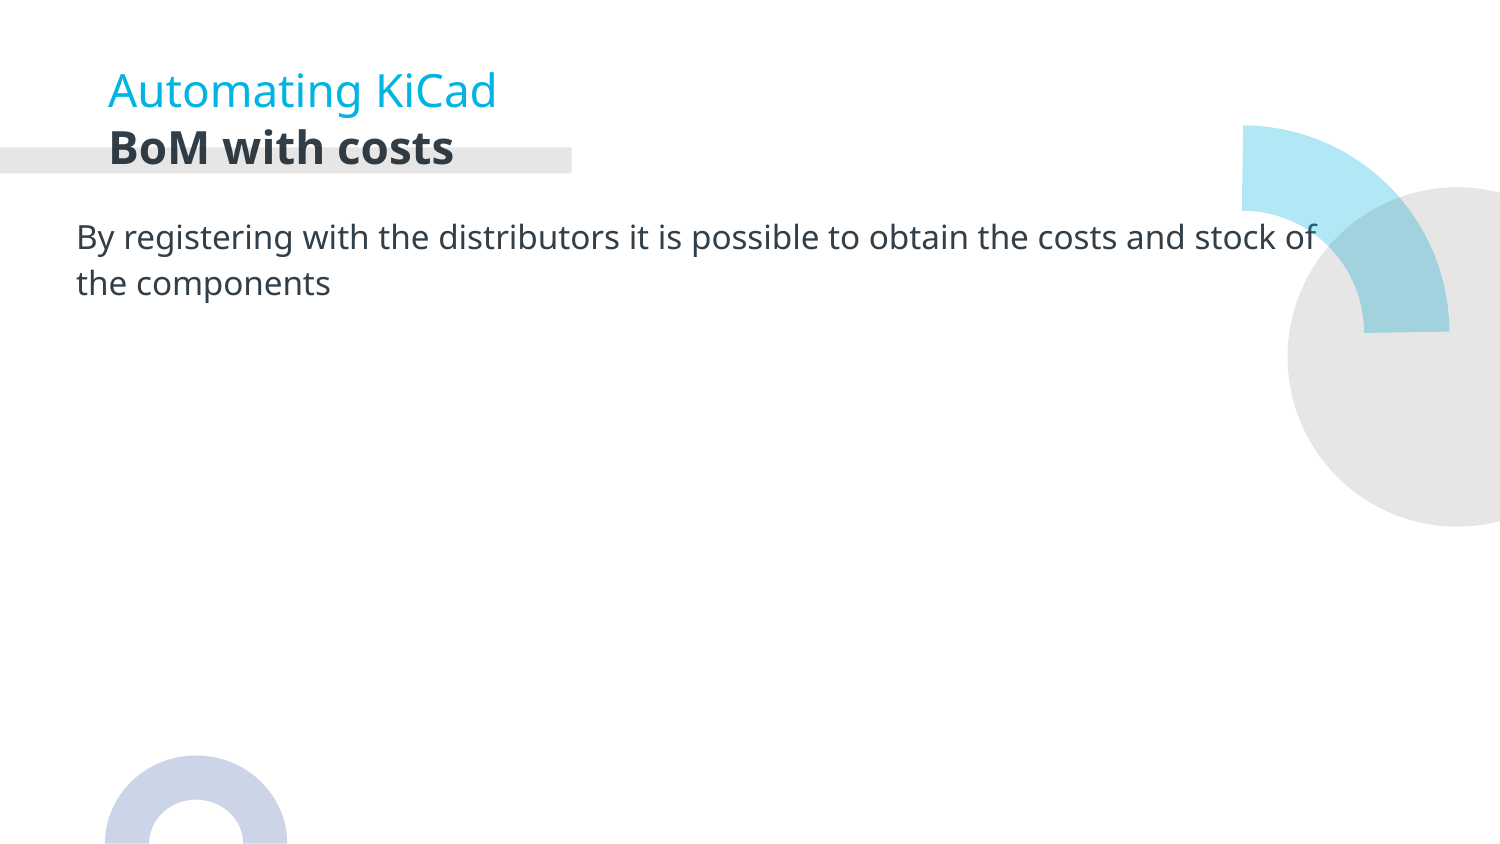

Automating KiCad
BoM with costs
By registering with the distributors it is possible to obtain the costs and stock of the components